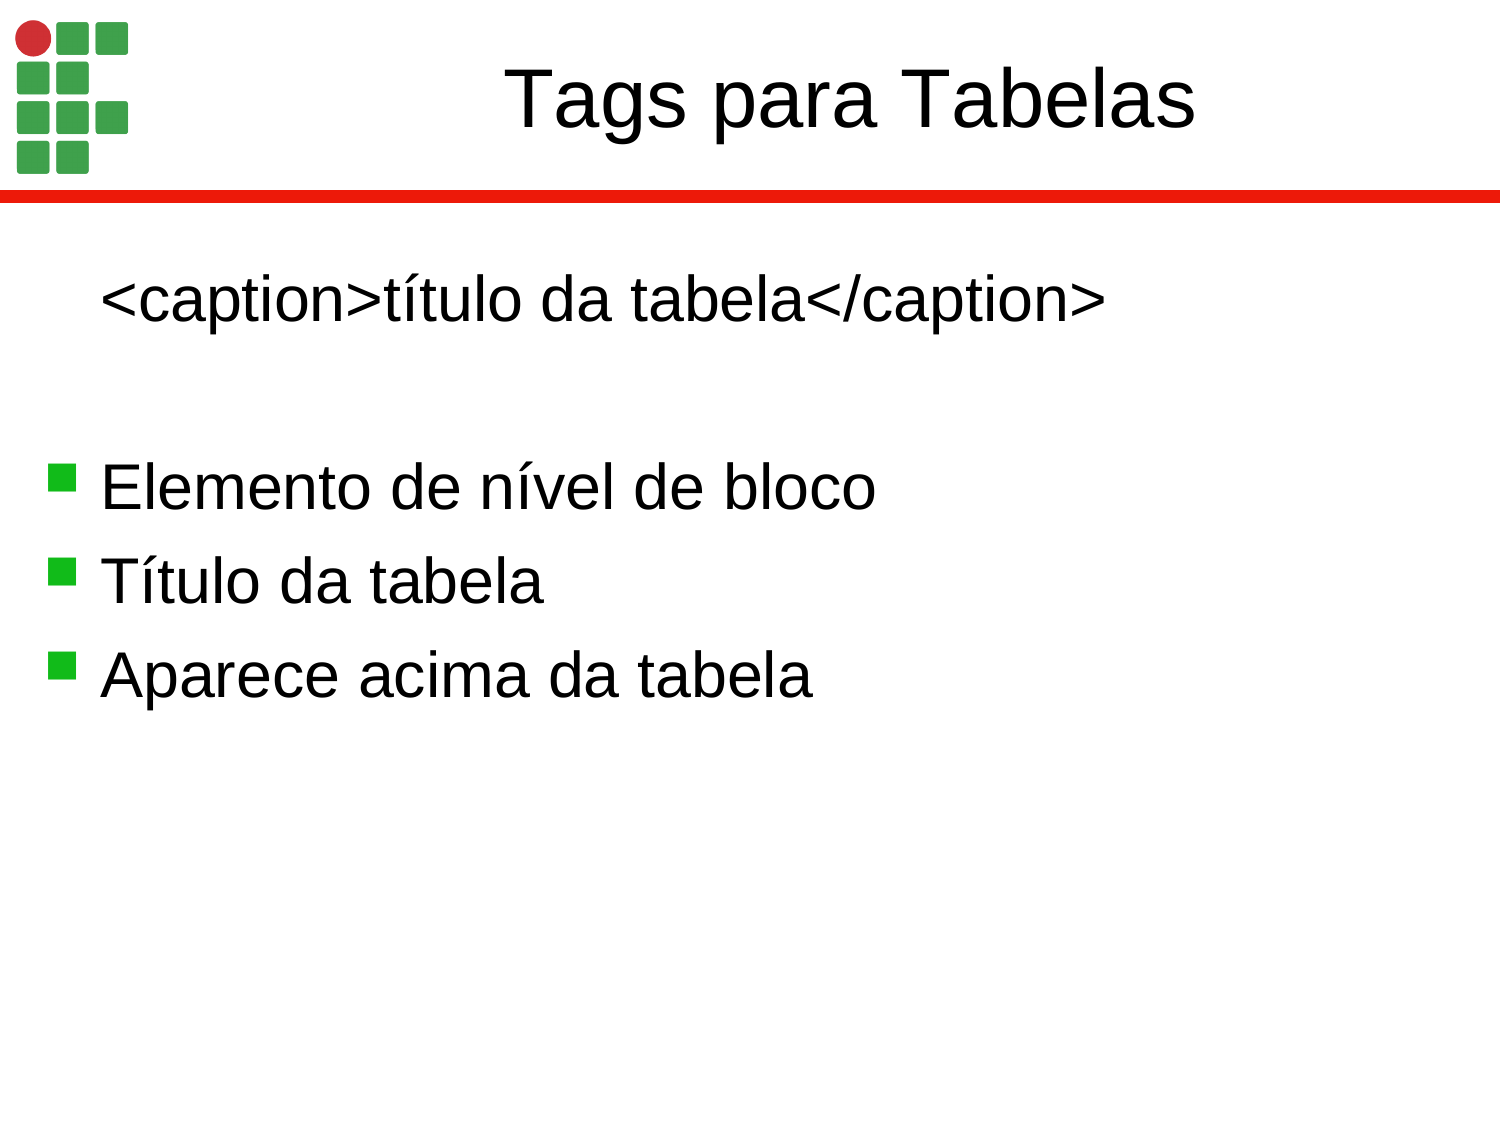

# Tags para Tabelas
<caption>título da tabela</caption>
Elemento de nível de bloco
Título da tabela
Aparece acima da tabela